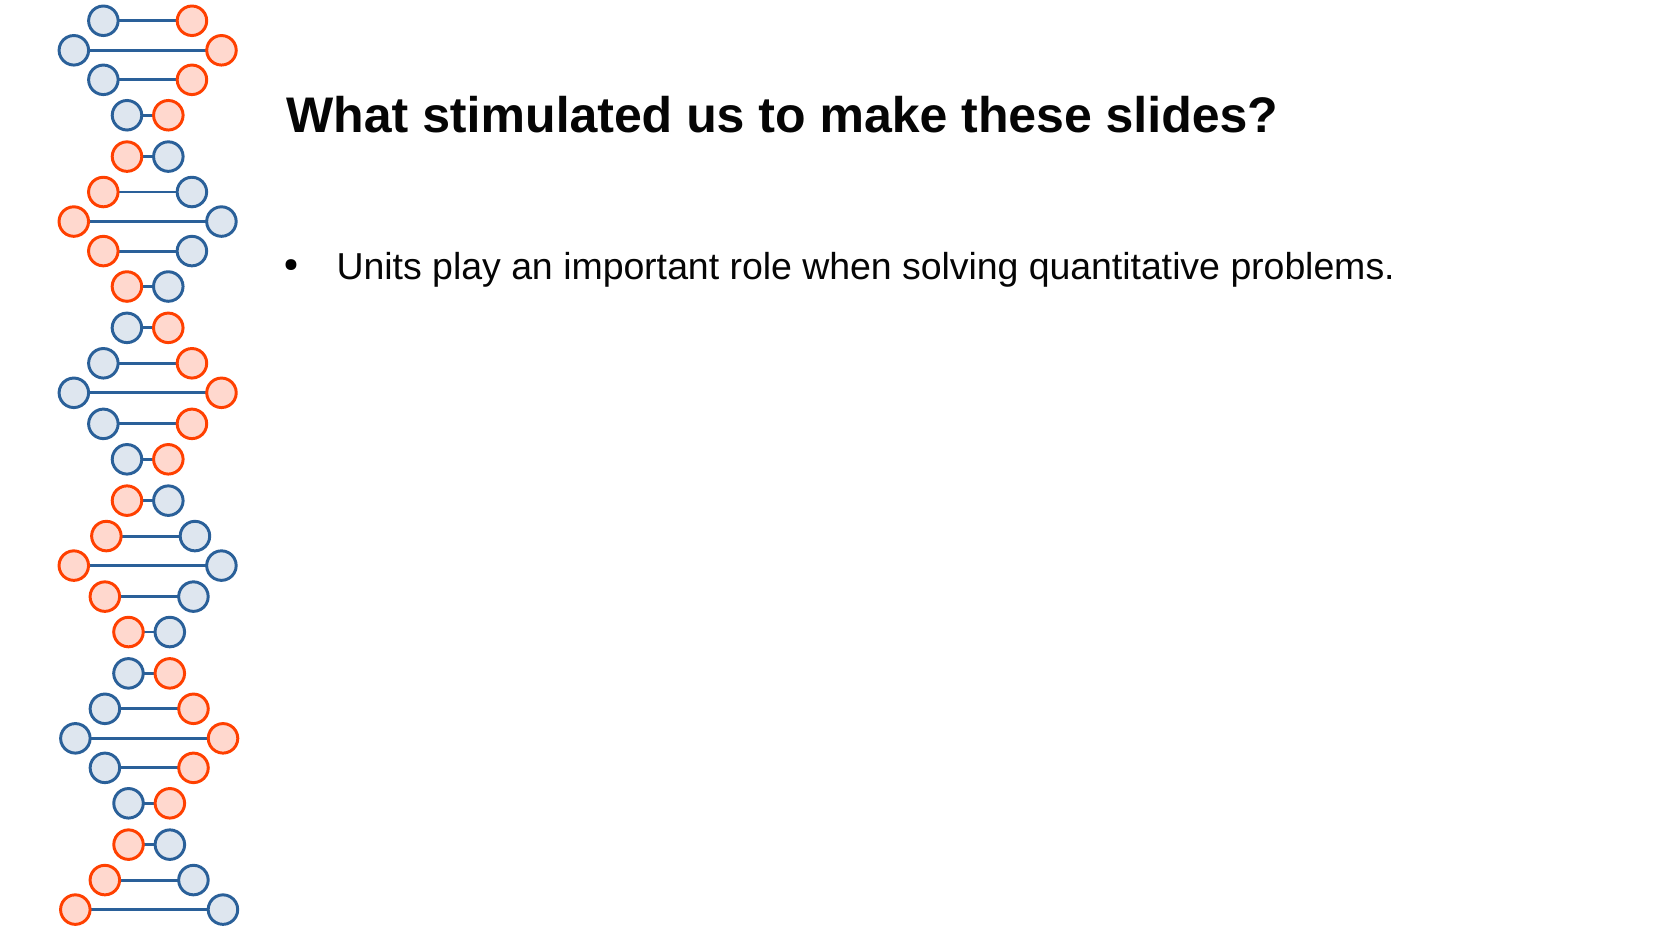

# What stimulated us to make these slides?
Units play an important role when solving quantitative problems.